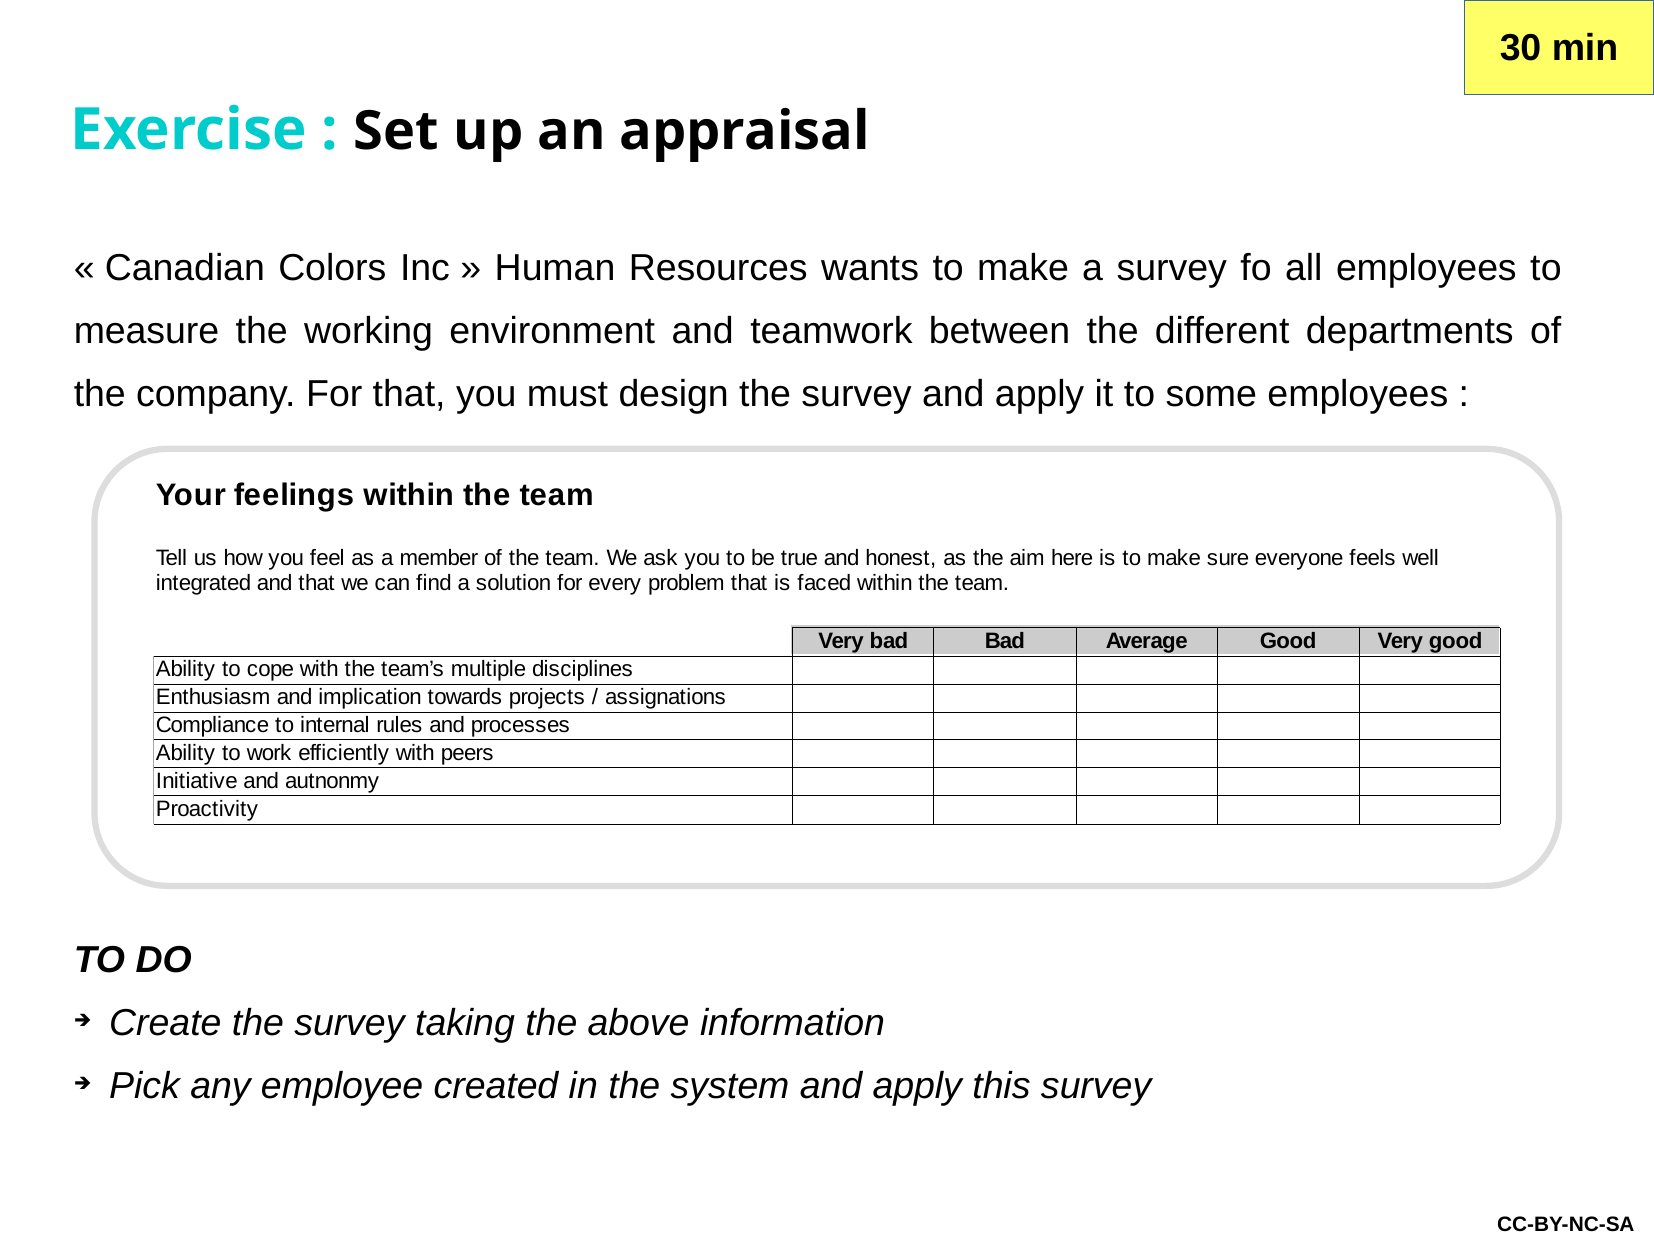

30 min
# Exercise : Set up an appraisal
« Canadian Colors Inc » Human Resources wants to make a survey fo all employees to measure the working environment and teamwork between the different departments of the company. For that, you must design the survey and apply it to some employees :
TO DO
Create the survey taking the above information
Pick any employee created in the system and apply this survey
CC-BY-NC-SA